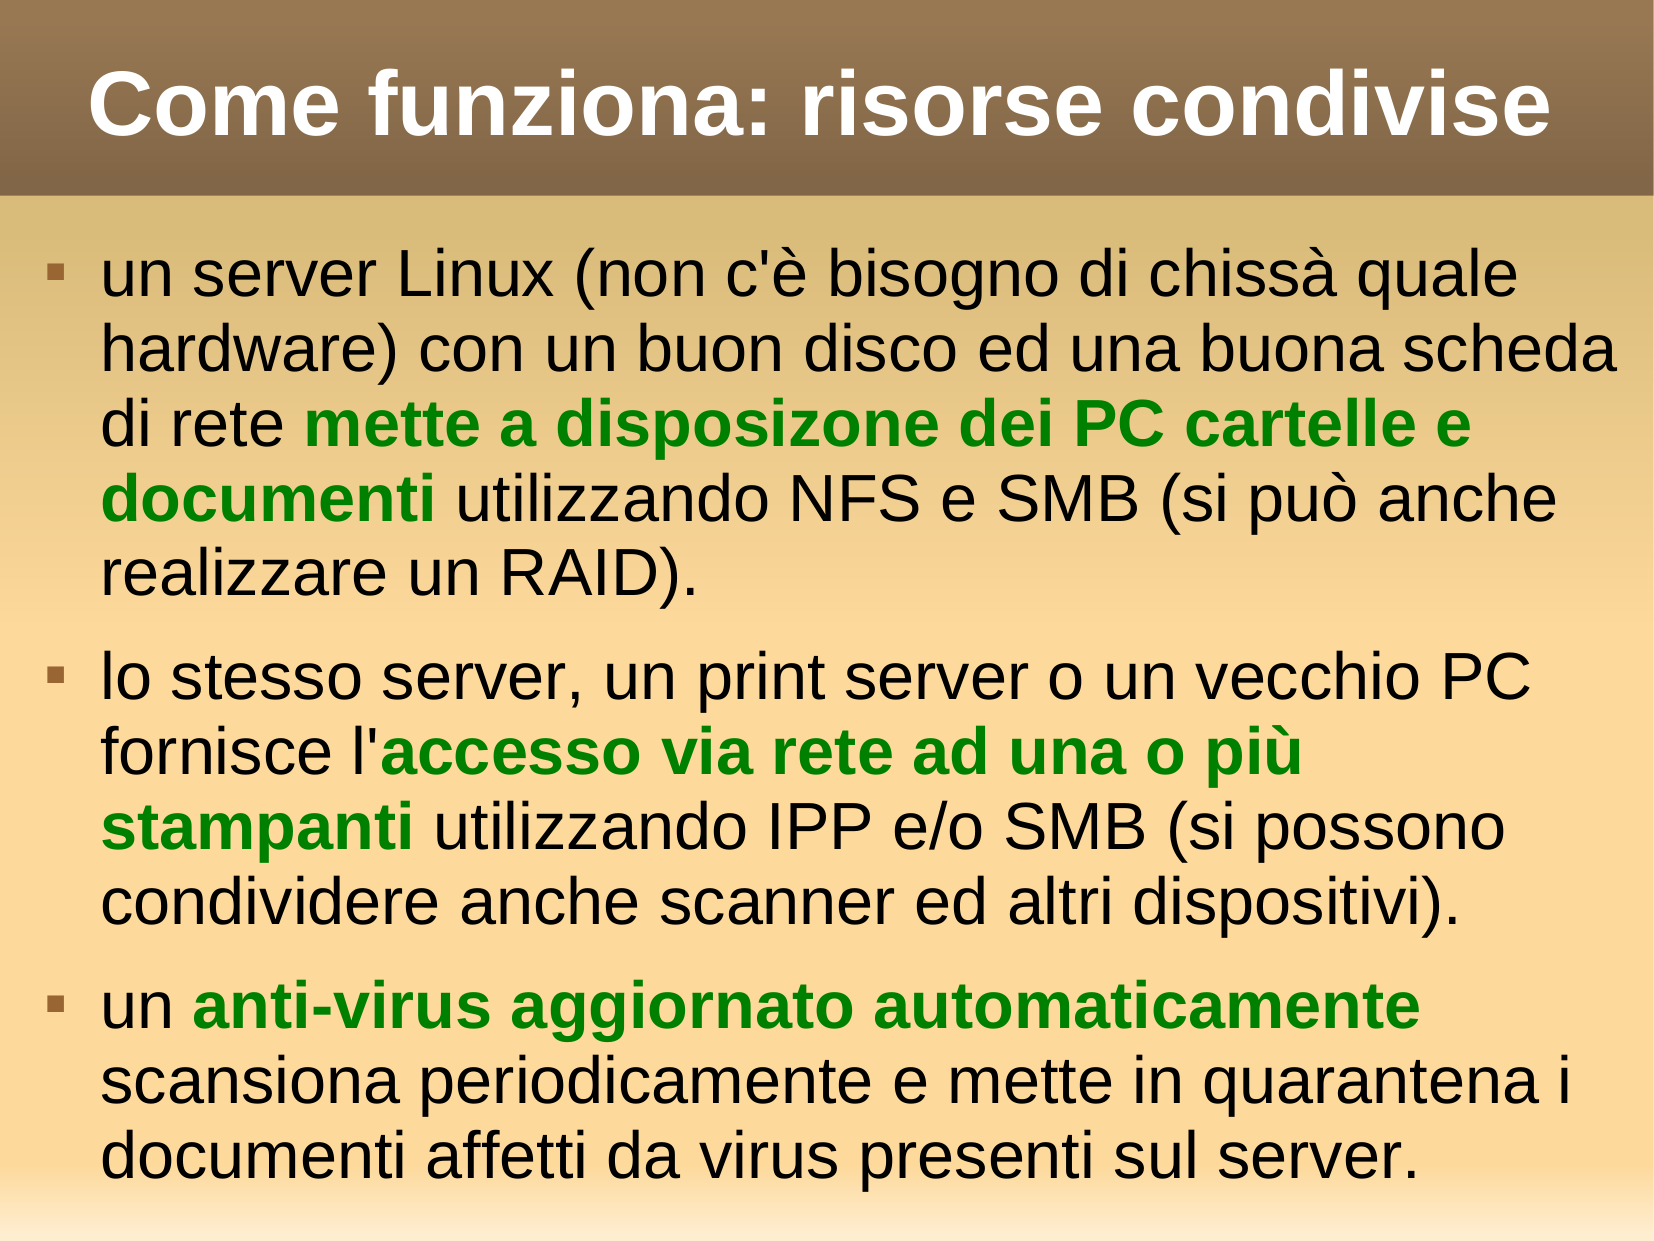

# Come funziona: risorse condivise
un server Linux (non c'è bisogno di chissà quale hardware) con un buon disco ed una buona scheda di rete mette a disposizone dei PC cartelle e documenti utilizzando NFS e SMB (si può anche realizzare un RAID).
lo stesso server, un print server o un vecchio PC fornisce l'accesso via rete ad una o più stampanti utilizzando IPP e/o SMB (si possono condividere anche scanner ed altri dispositivi).
un anti-virus aggiornato automaticamente scansiona periodicamente e mette in quarantena i documenti affetti da virus presenti sul server.